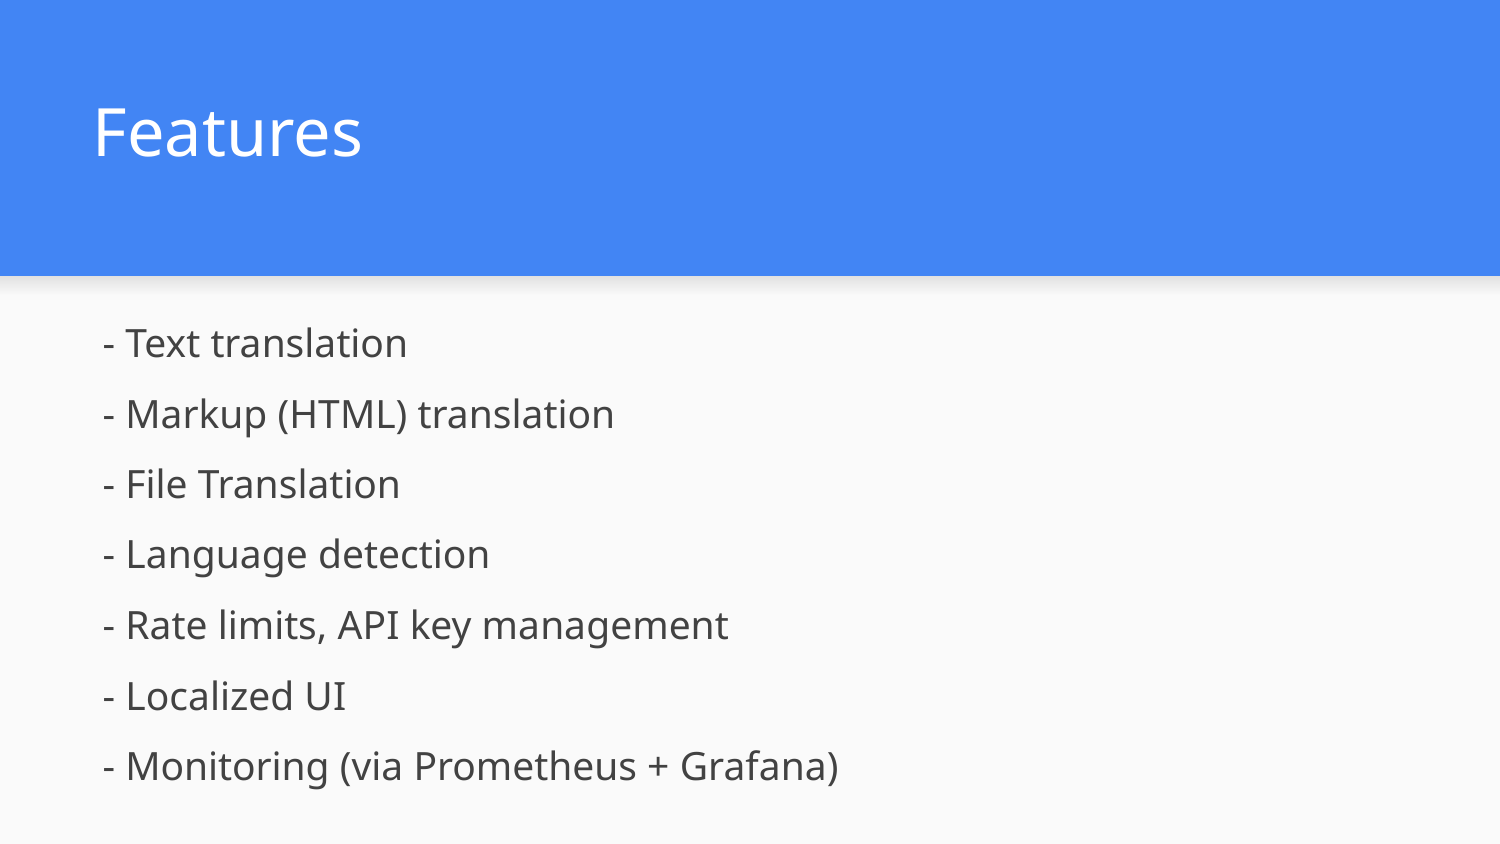

# Features
 - Text translation
 - Markup (HTML) translation
 - File Translation
 - Language detection
 - Rate limits, API key management
 - Localized UI
 - Monitoring (via Prometheus + Grafana)